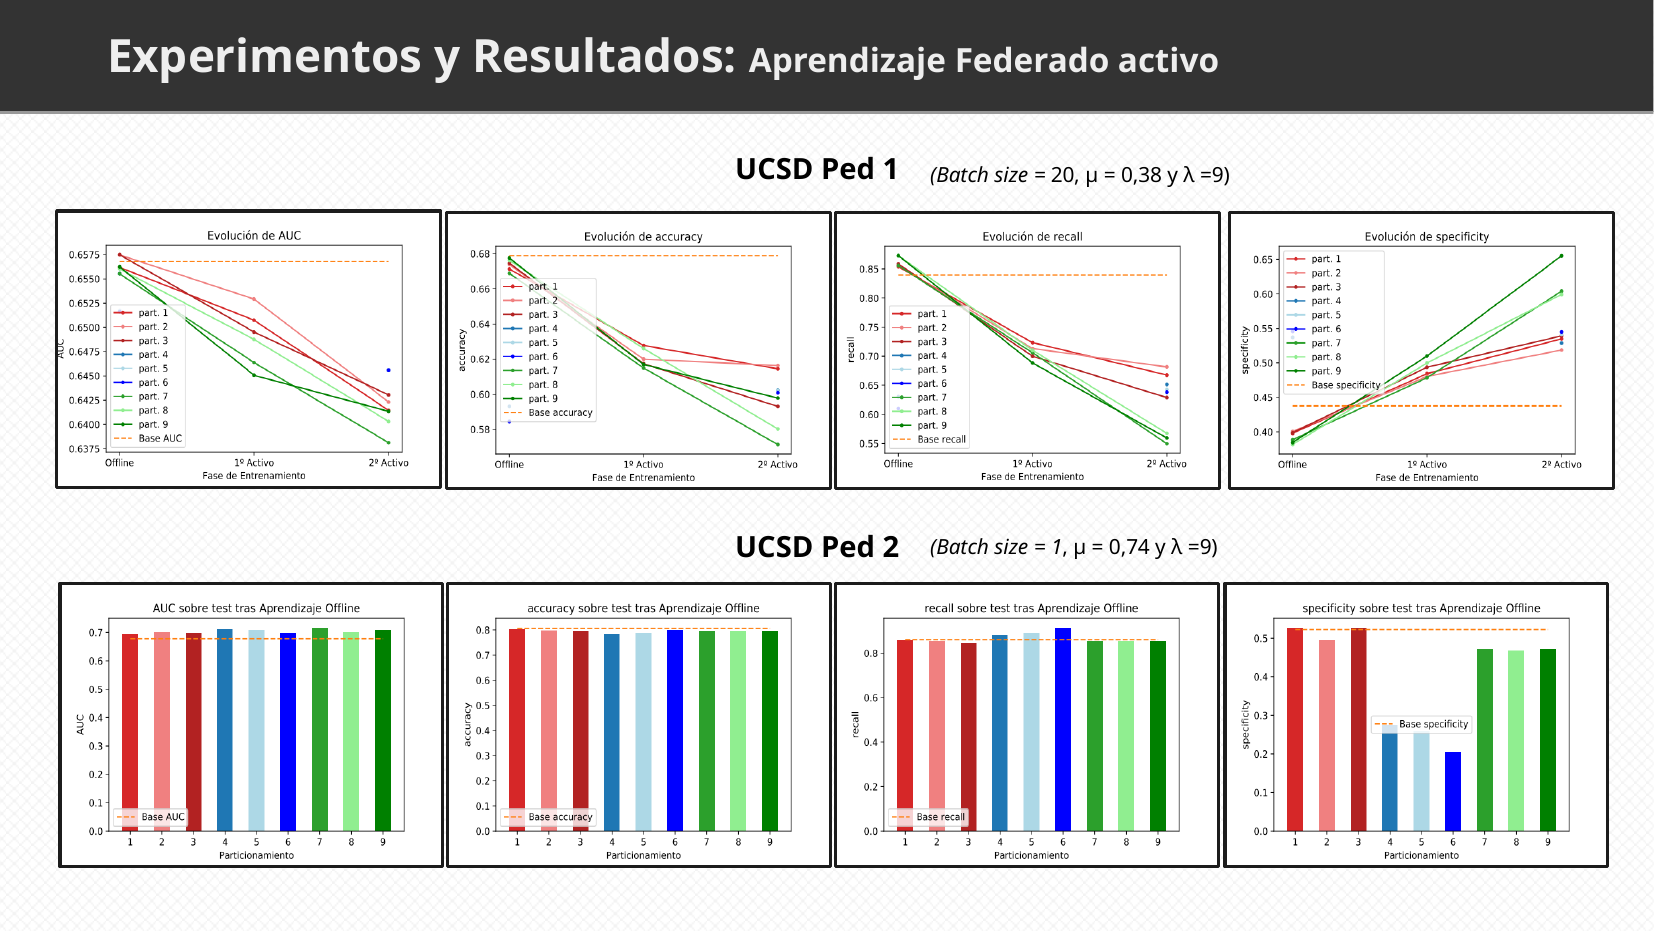

Experimentos y Resultados: Aprendizaje Federado activo
UCSD Ped 1
(Batch size = 20, μ = 0,38 y λ =9)
UCSD Ped 2
(Batch size = 1, μ = 0,74 y λ =9)